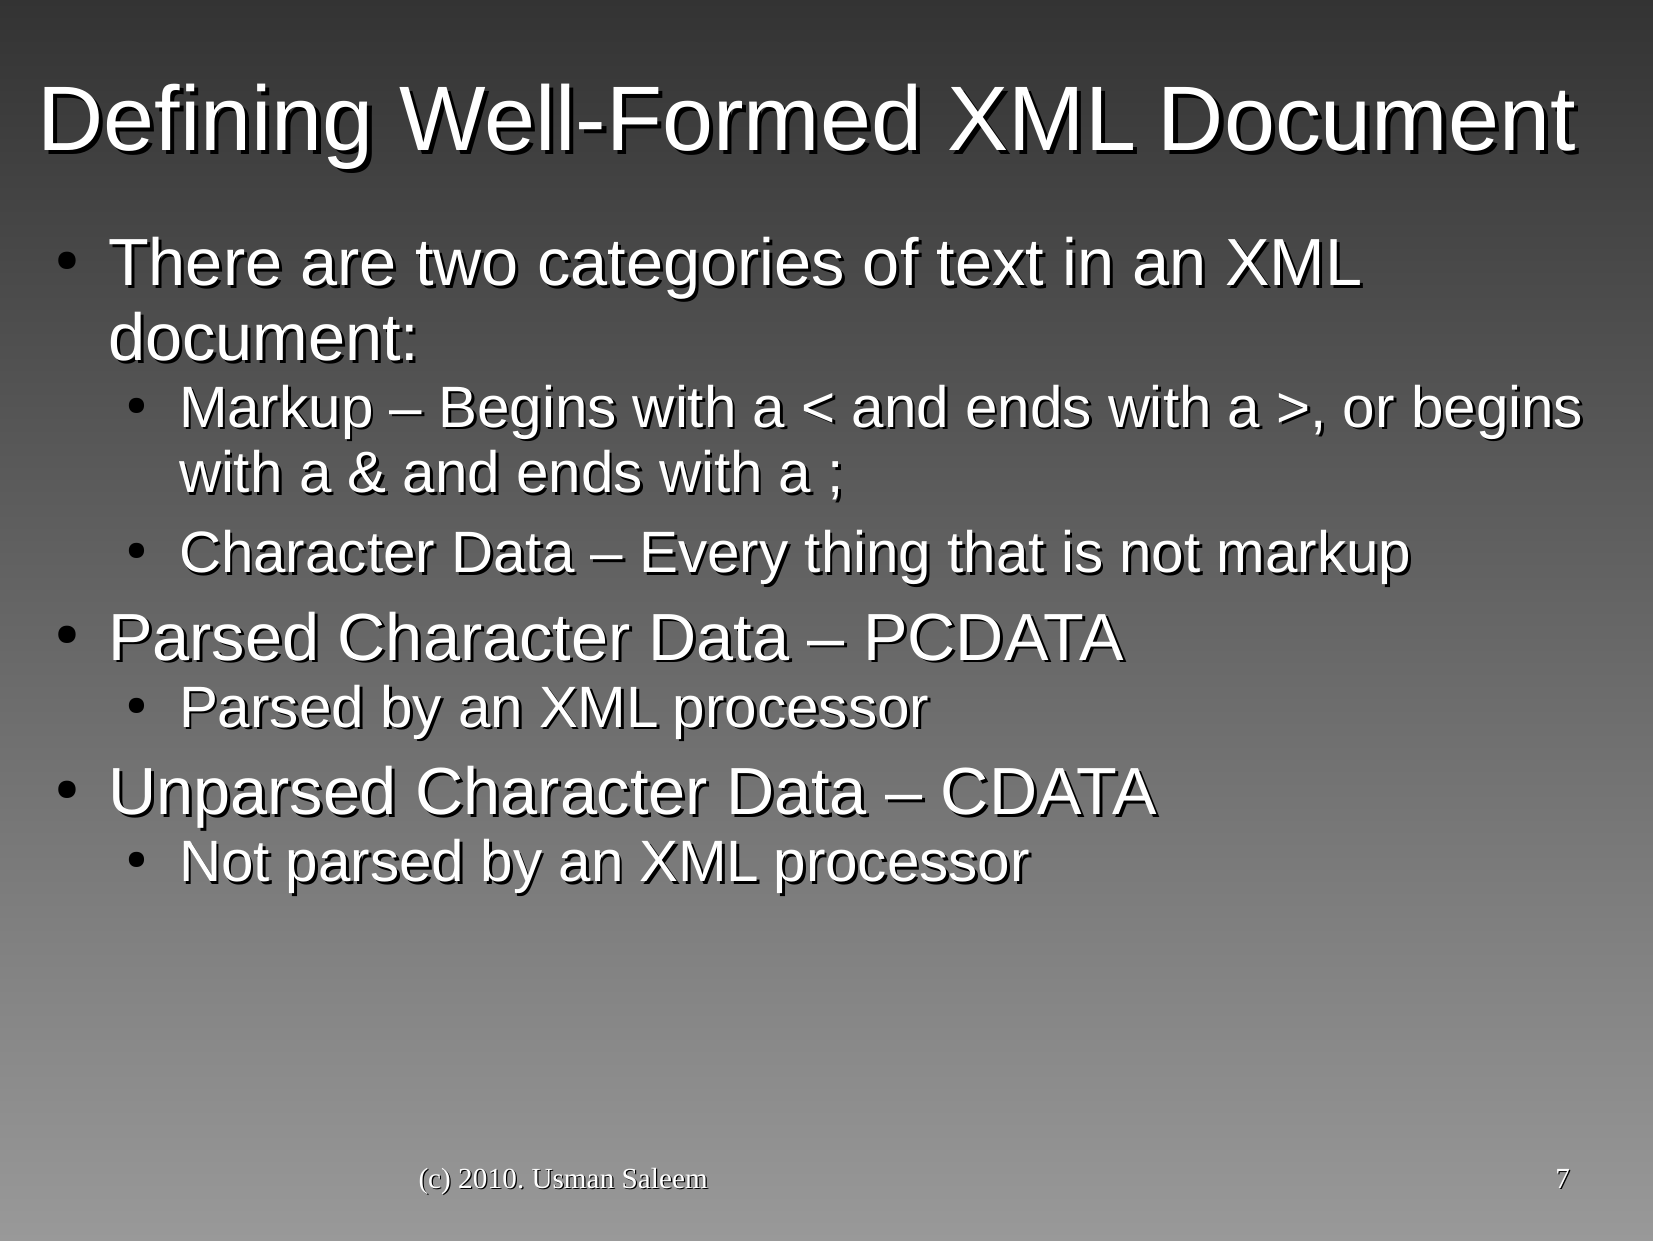

# Defining Well-Formed XML Document
There are two categories of text in an XML document:
Markup – Begins with a < and ends with a >, or begins with a & and ends with a ;
Character Data – Every thing that is not markup
Parsed Character Data – PCDATA
Parsed by an XML processor
Unparsed Character Data – CDATA
Not parsed by an XML processor
(c) 2010. Usman Saleem
7